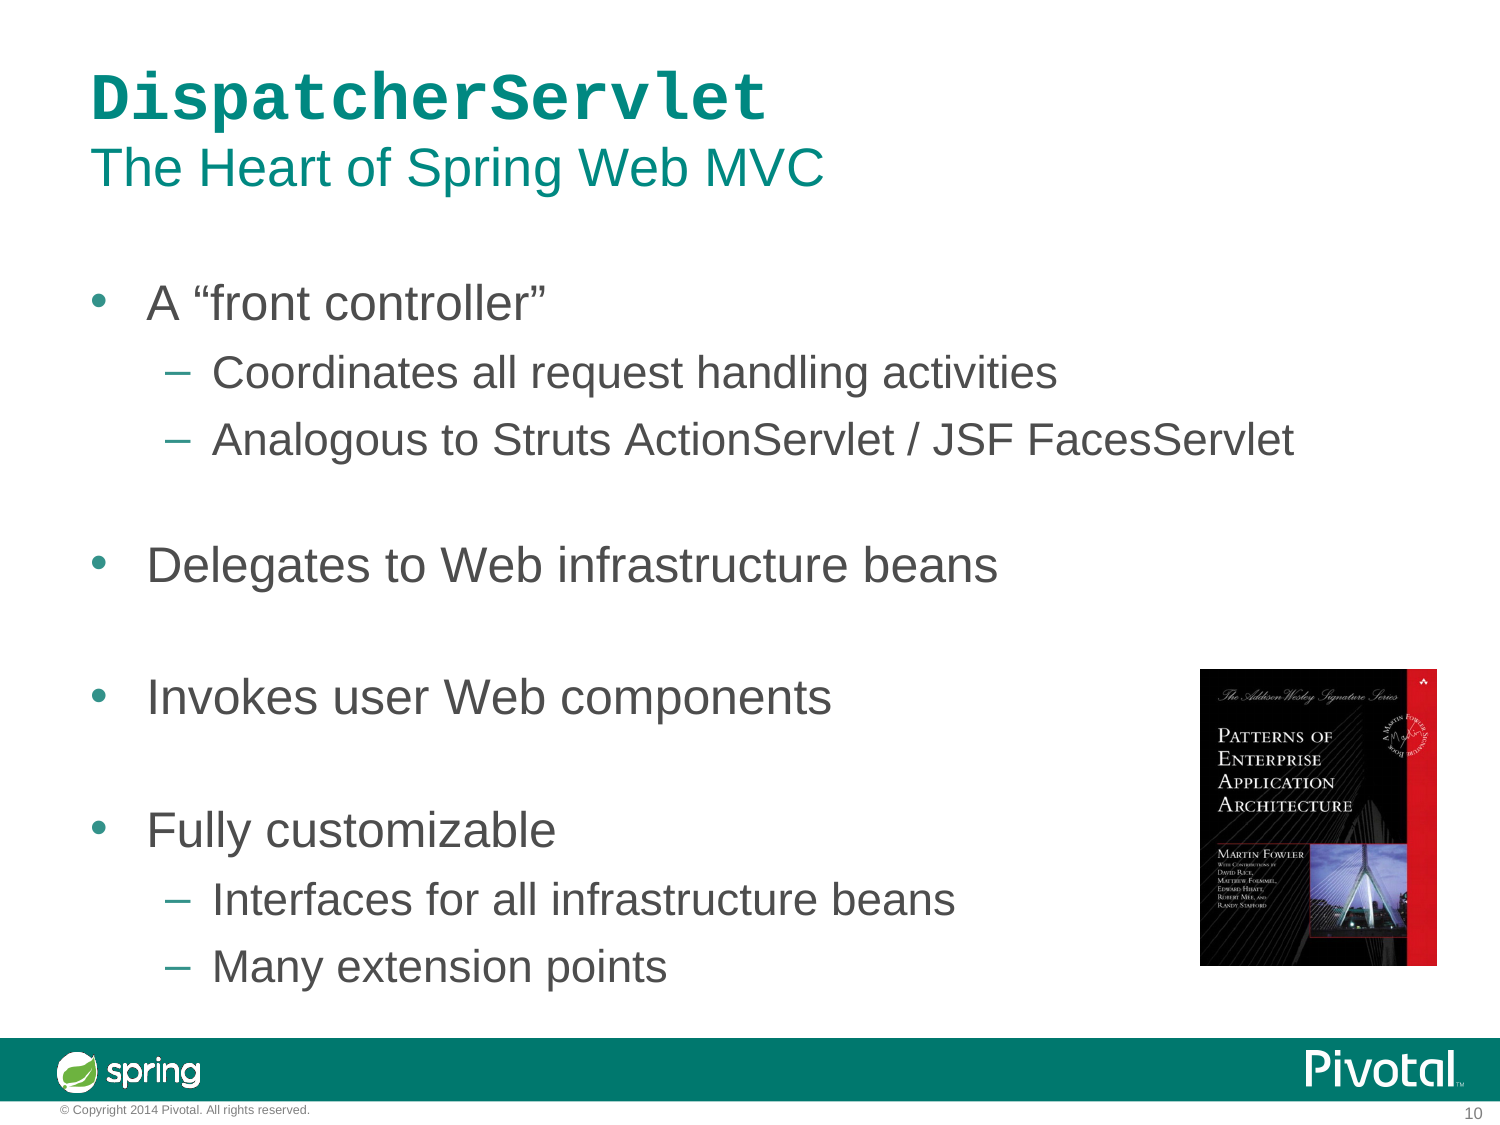

# DispatcherServlet The Heart of Spring Web MVC
A “front controller”
Coordinates all request handling activities
Analogous to Struts ActionServlet / JSF FacesServlet
Delegates to Web infrastructure beans
Invokes user Web components
Fully customizable
Interfaces for all infrastructure beans
Many extension points